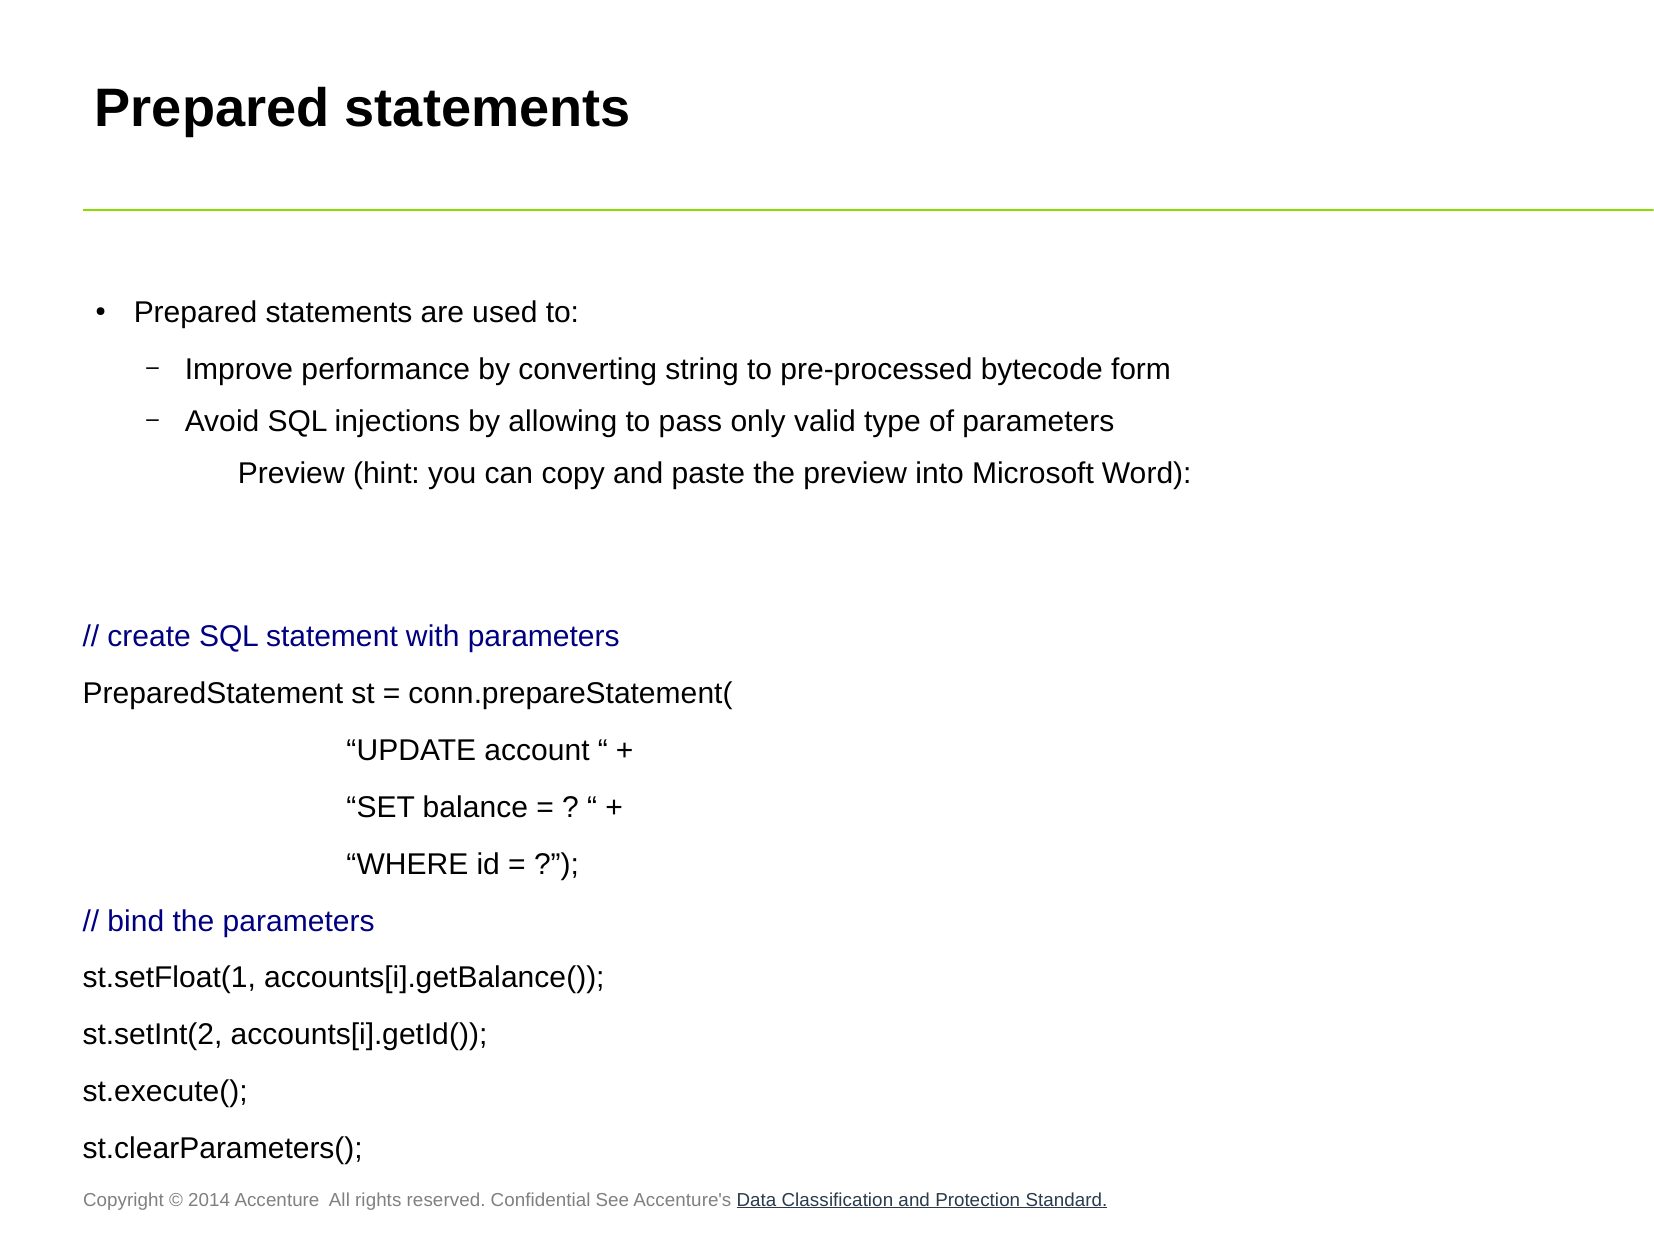

# Prepared statements
Prepared statements are used to:
Improve performance by converting string to pre-processed bytecode form
Avoid SQL injections by allowing to pass only valid type of parameters
 	Preview (hint: you can copy and paste the preview into Microsoft Word):
// create SQL statement with parameters
PreparedStatement st = conn.prepareStatement(
 “UPDATE account “ +
 “SET balance = ? “ +
 “WHERE id = ?”);
// bind the parameters
st.setFloat(1, accounts[i].getBalance());
st.setInt(2, accounts[i].getId());
st.execute();
st.clearParameters();